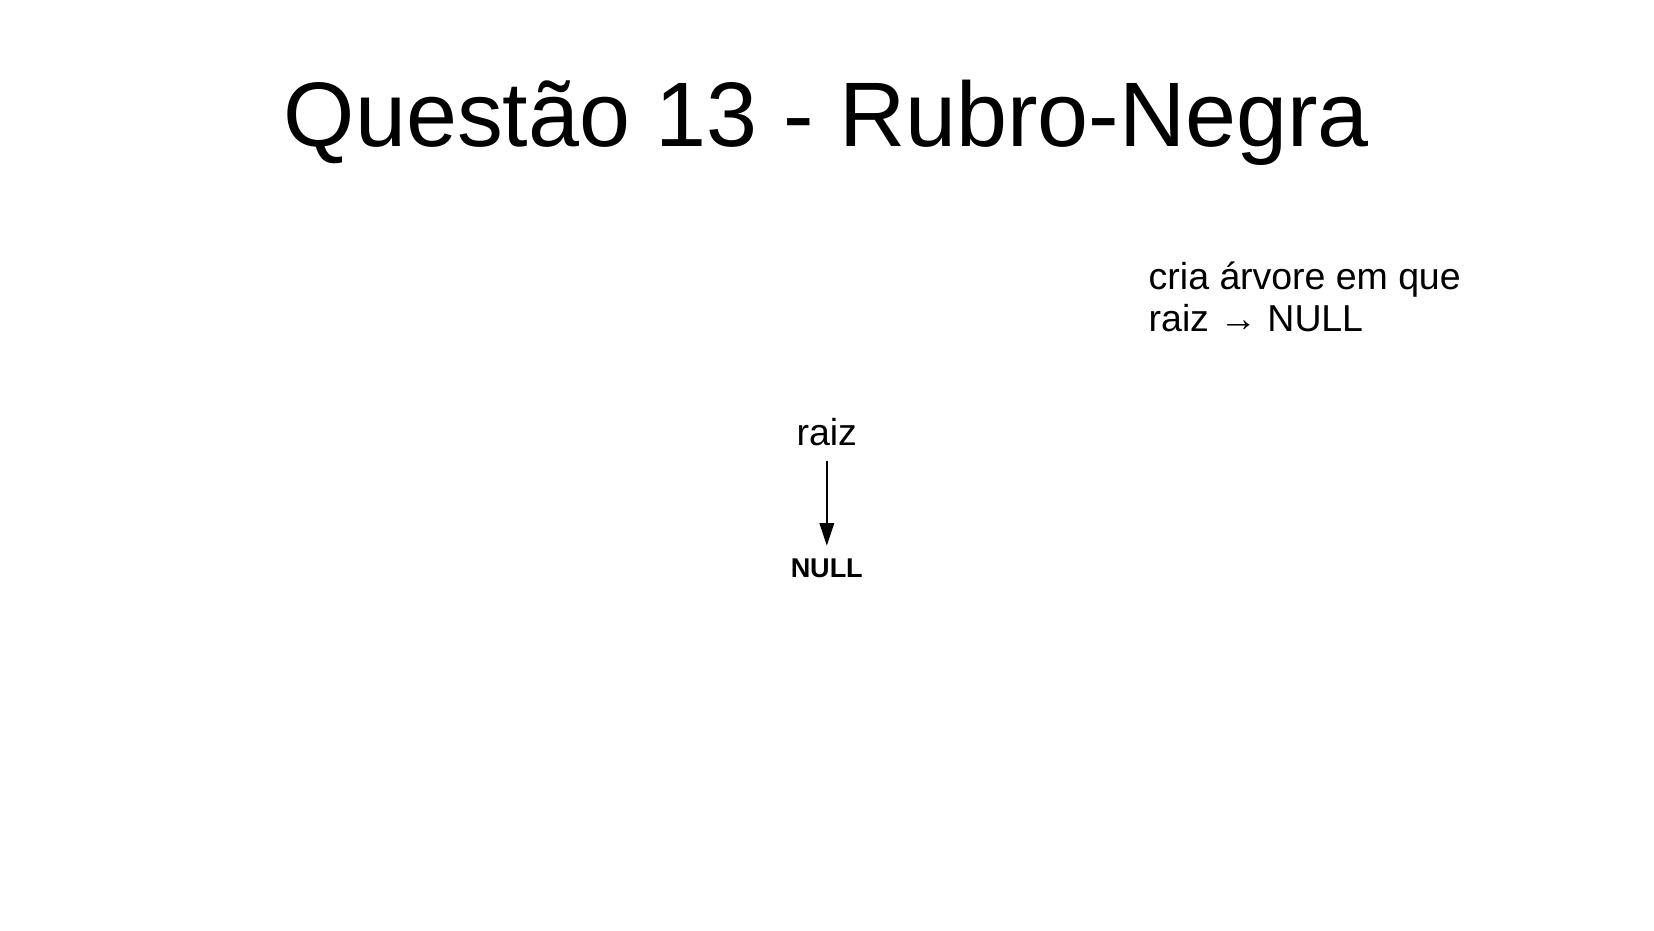

# Questão 13 - Rubro-Negra
cria árvore em que
raiz → NULL
raiz
NULL